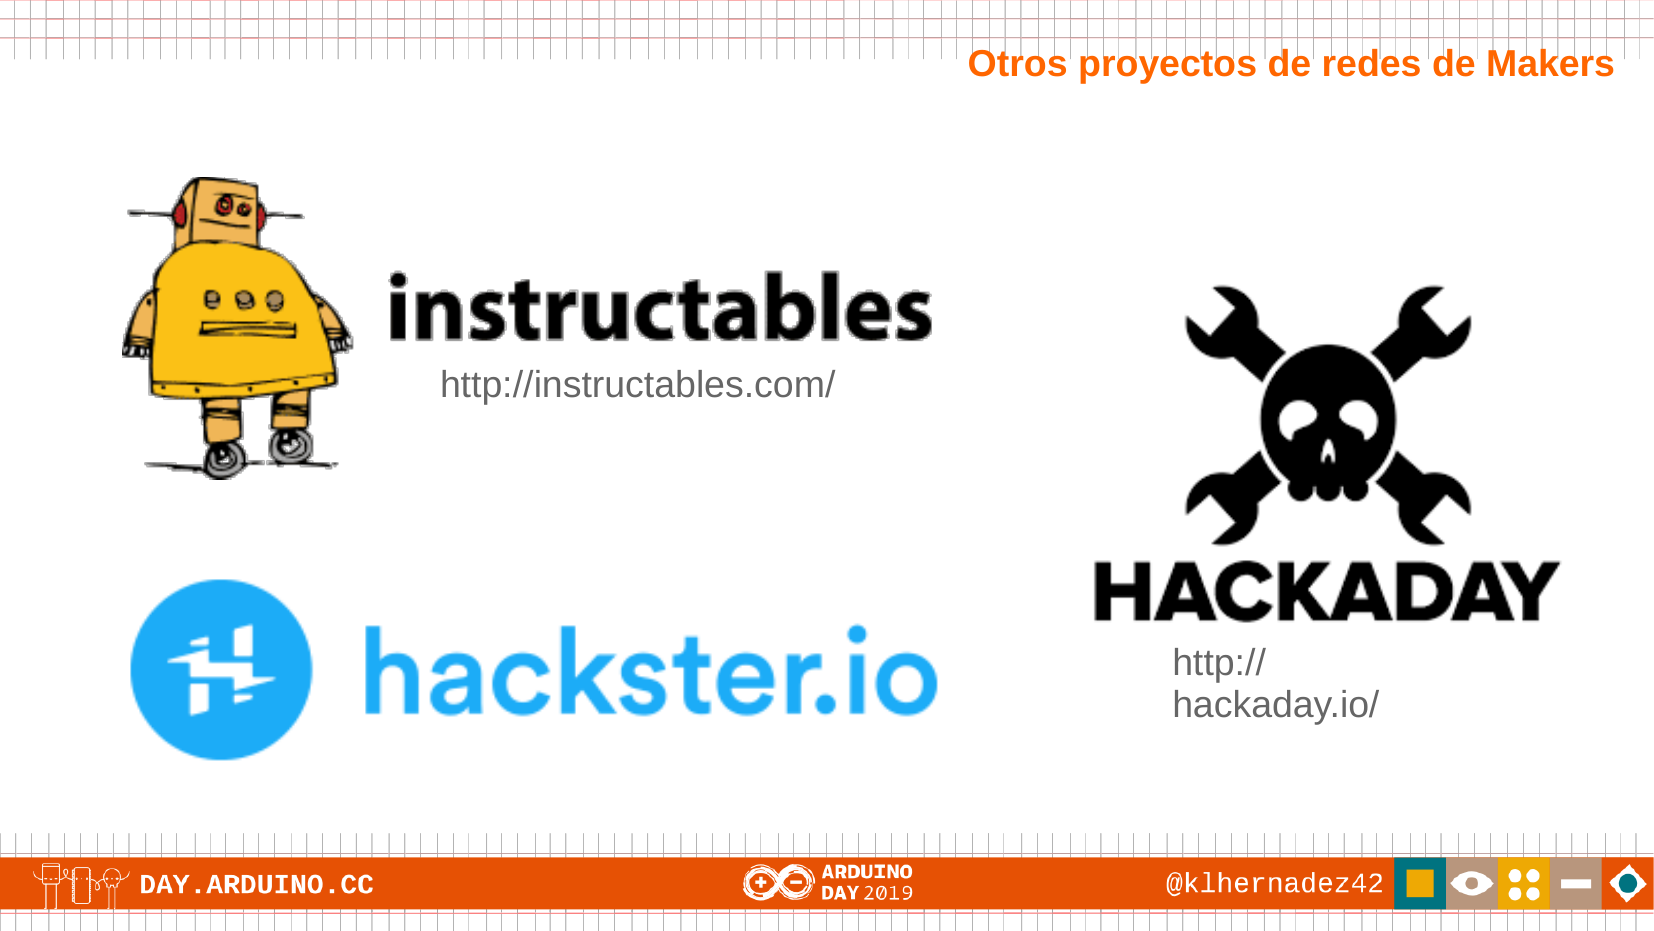

Otros proyectos de redes de Makers
http://instructables.com/
http://hackaday.io/